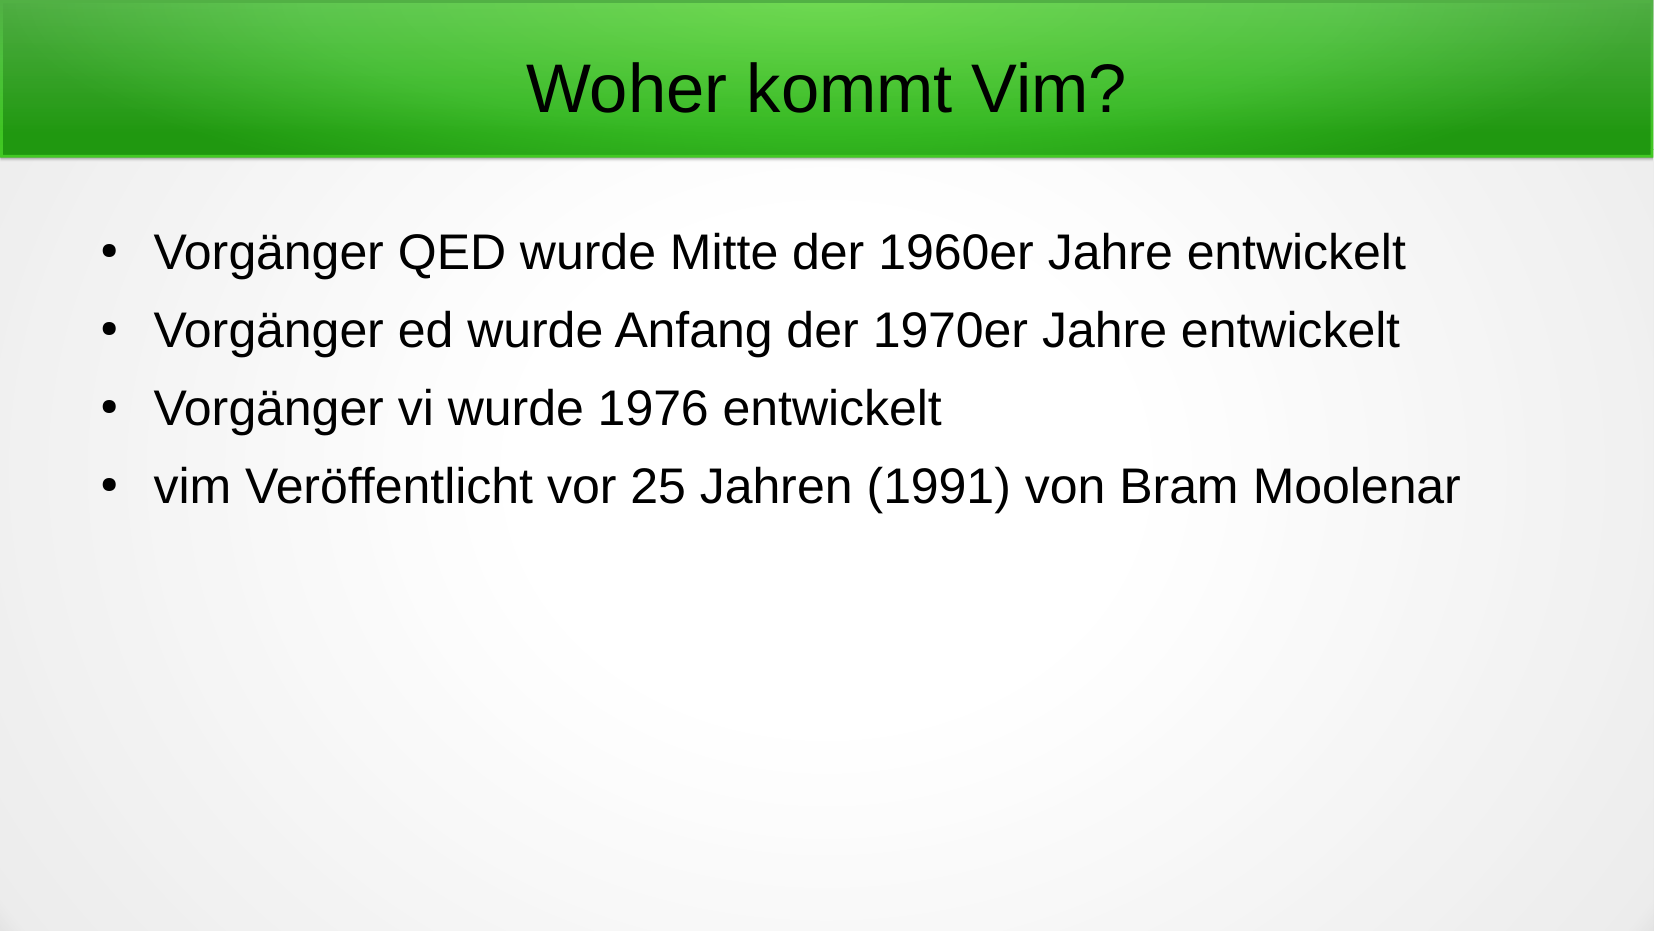

# Woher kommt Vim?
Vorgänger QED wurde Mitte der 1960er Jahre entwickelt
Vorgänger ed wurde Anfang der 1970er Jahre entwickelt
Vorgänger vi wurde 1976 entwickelt
vim Veröffentlicht vor 25 Jahren (1991) von Bram Moolenar